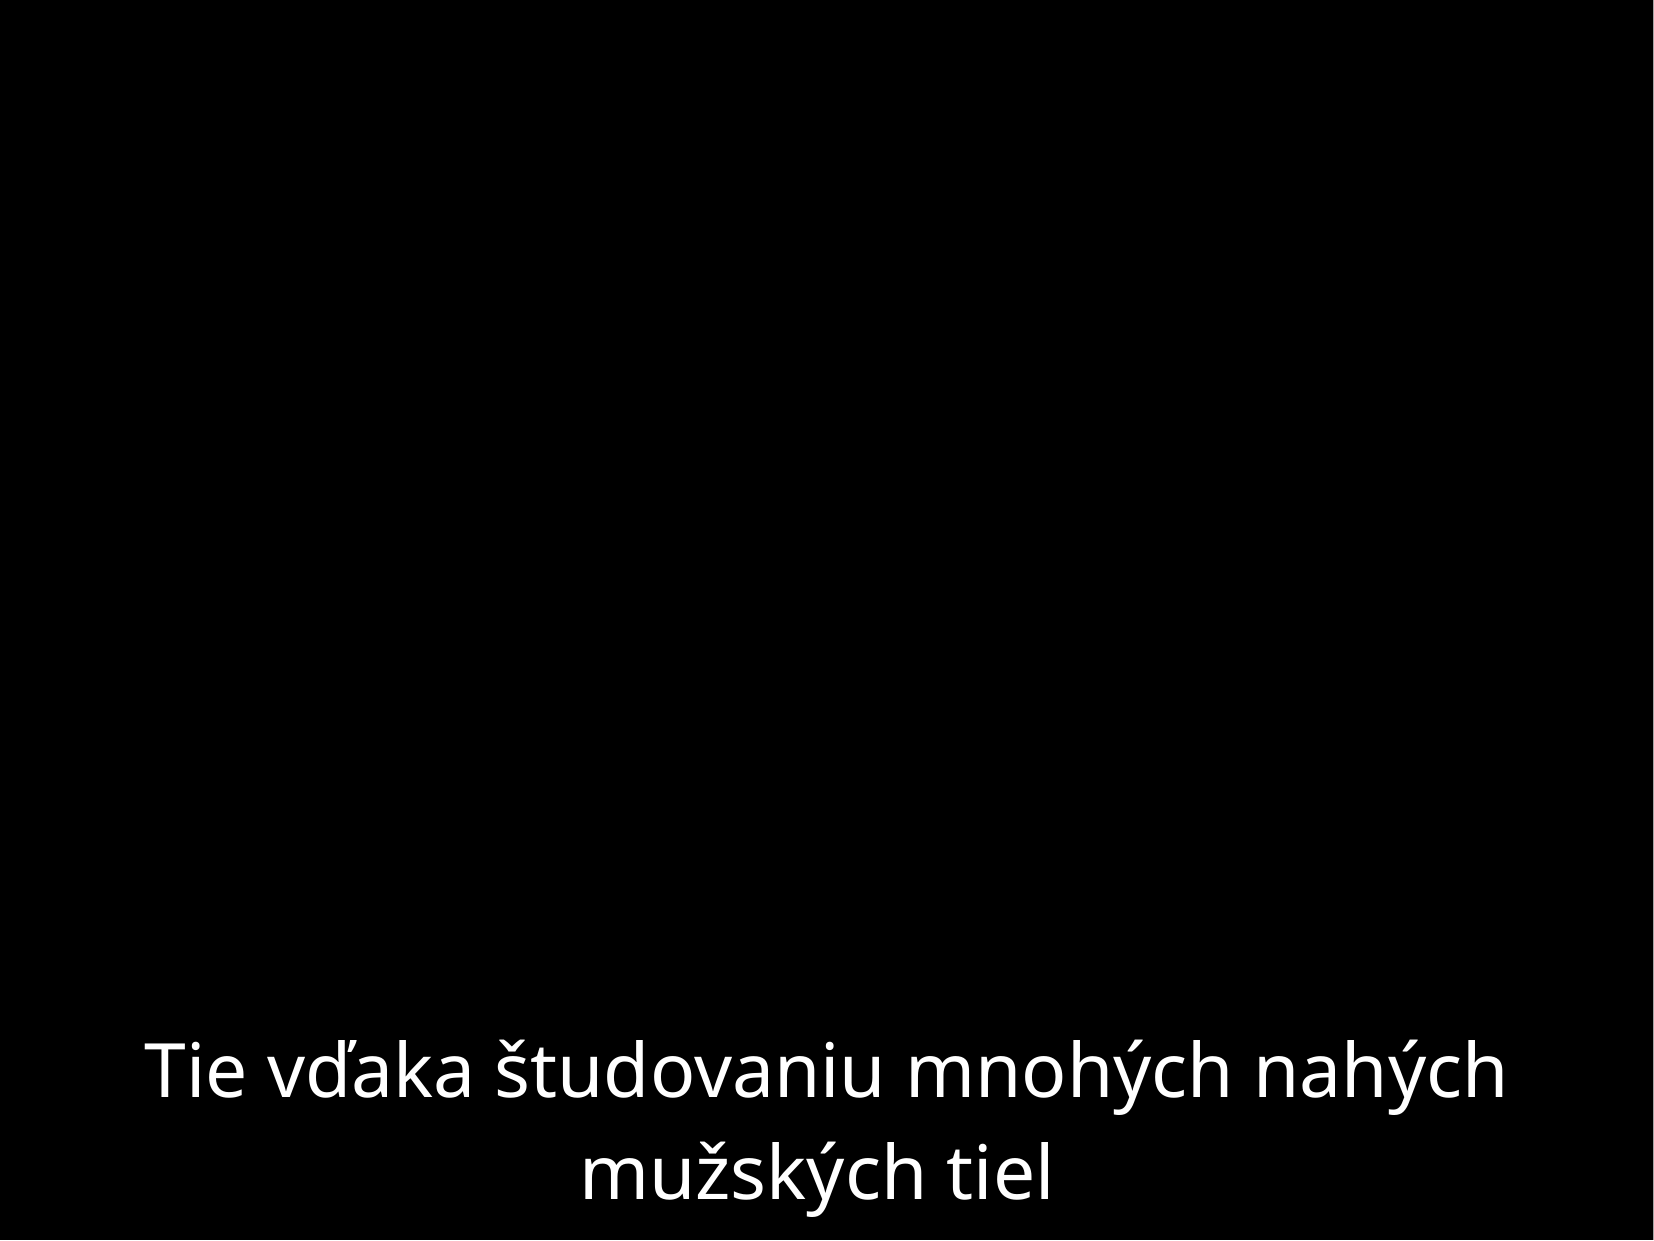

# Tie vďaka študovaniu mnohých nahých mužských tiel